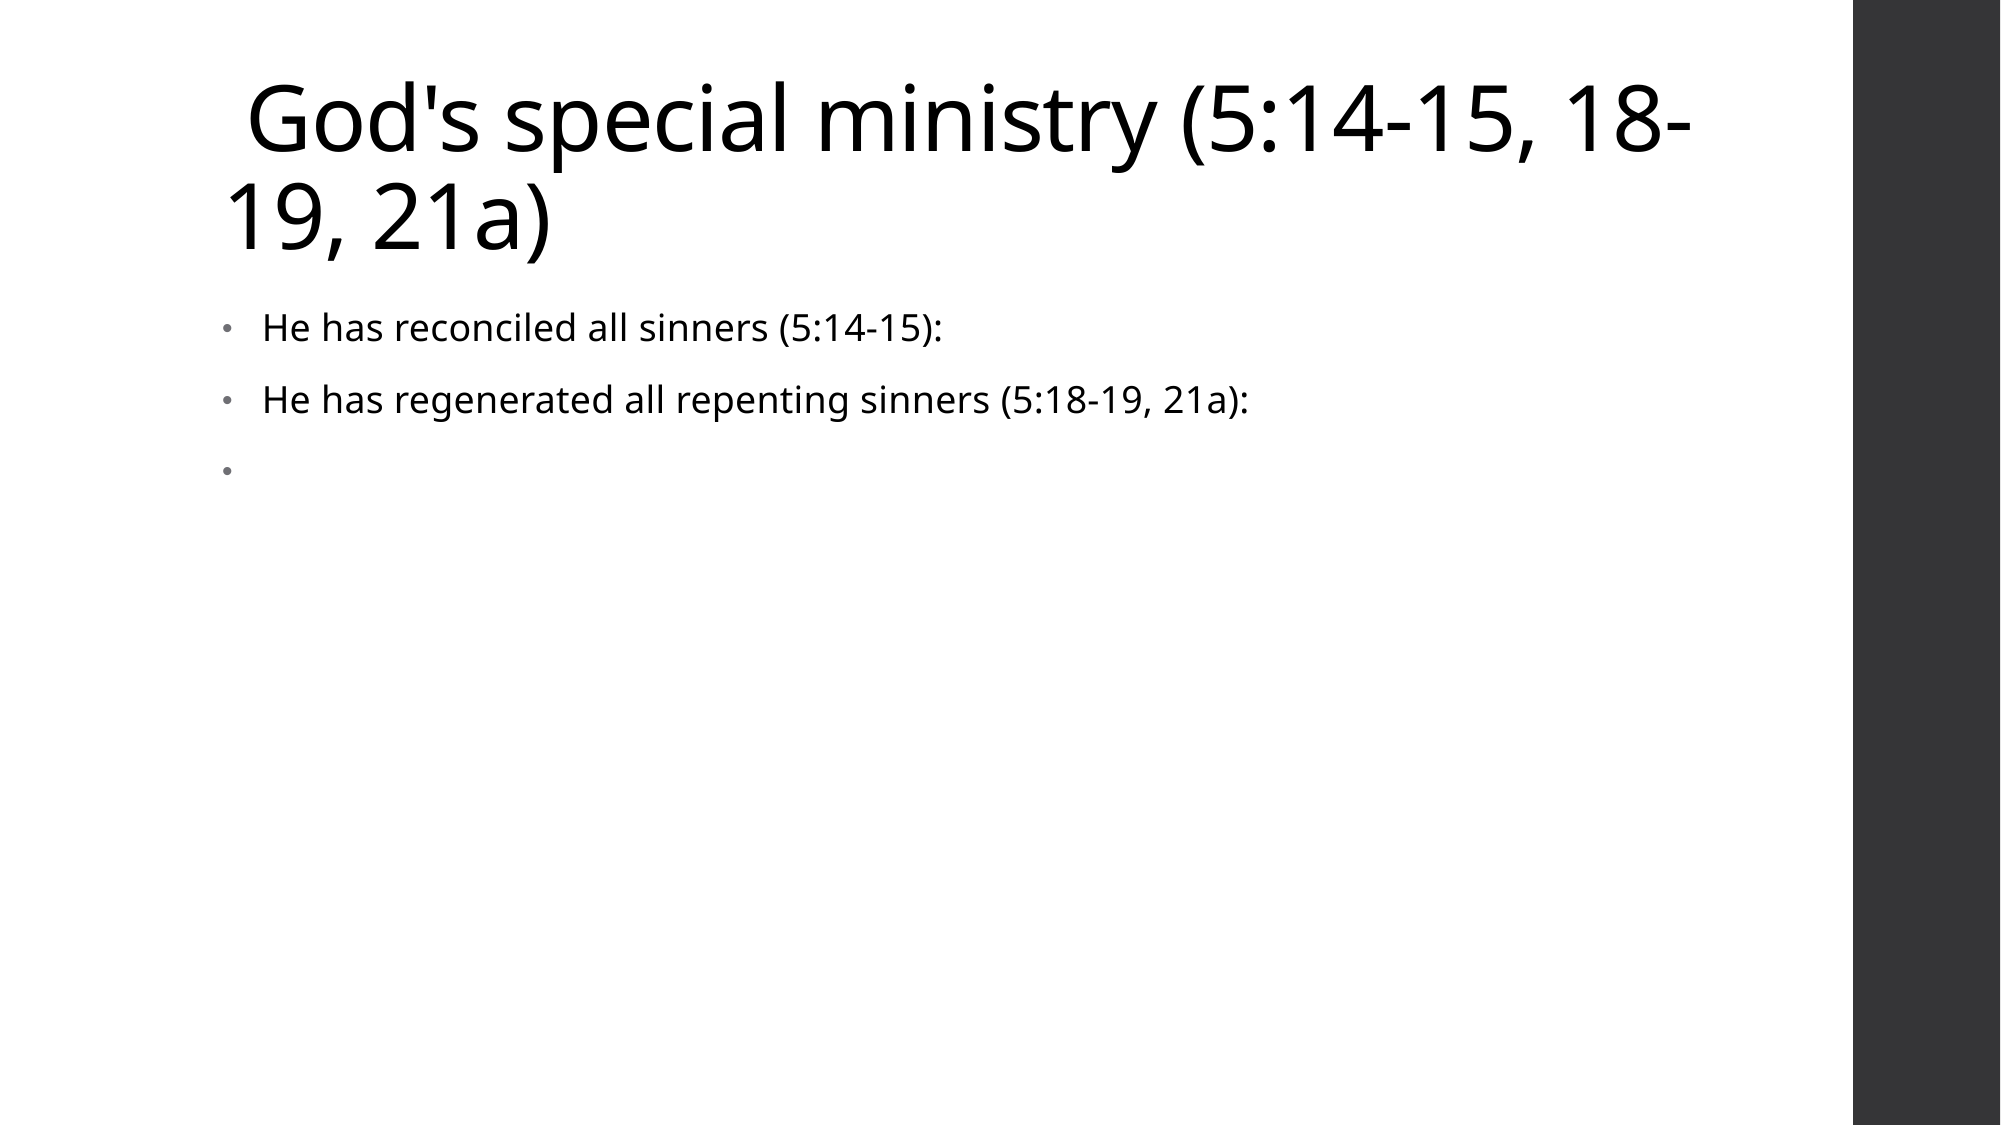

# God's special ministry (5:14-15, 18-19, 21a)
 He has reconciled all sinners (5:14-15):
 He has regenerated all repenting sinners (5:18-19, 21a):